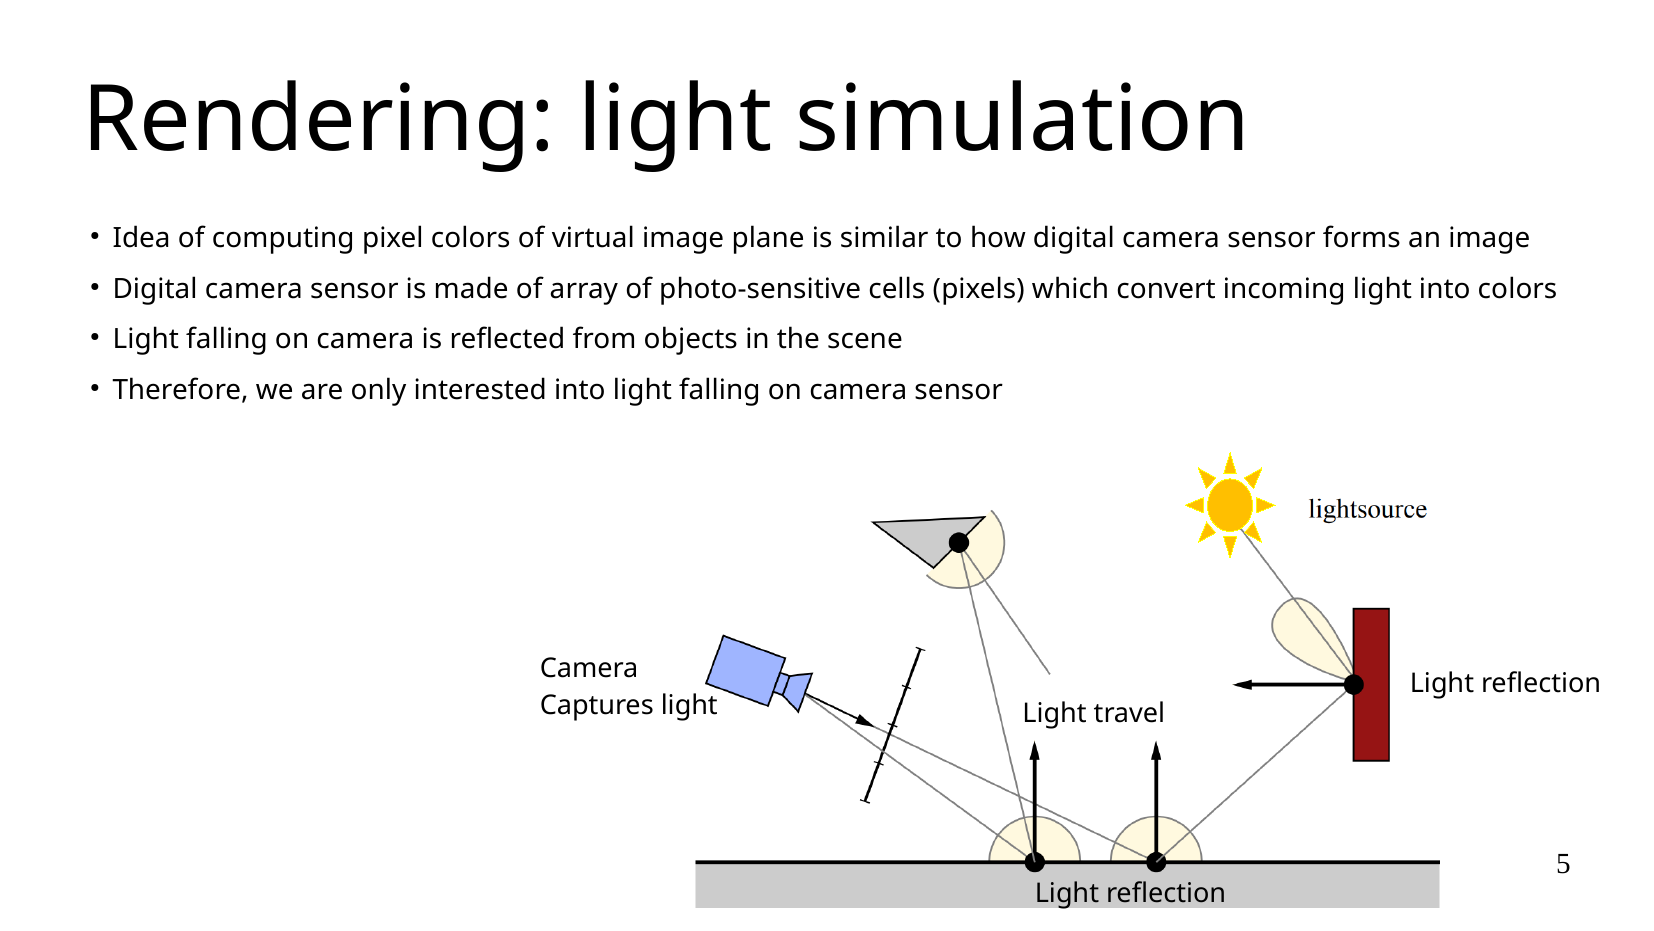

# Rendering: light simulation
Idea of computing pixel colors of virtual image plane is similar to how digital camera sensor forms an image
Digital camera sensor is made of array of photo-sensitive cells (pixels) which convert incoming light into colors
Light falling on camera is reflected from objects in the scene
Therefore, we are only interested into light falling on camera sensor
Camera
Captures light
Light reflection
Light travel
5
Light reflection